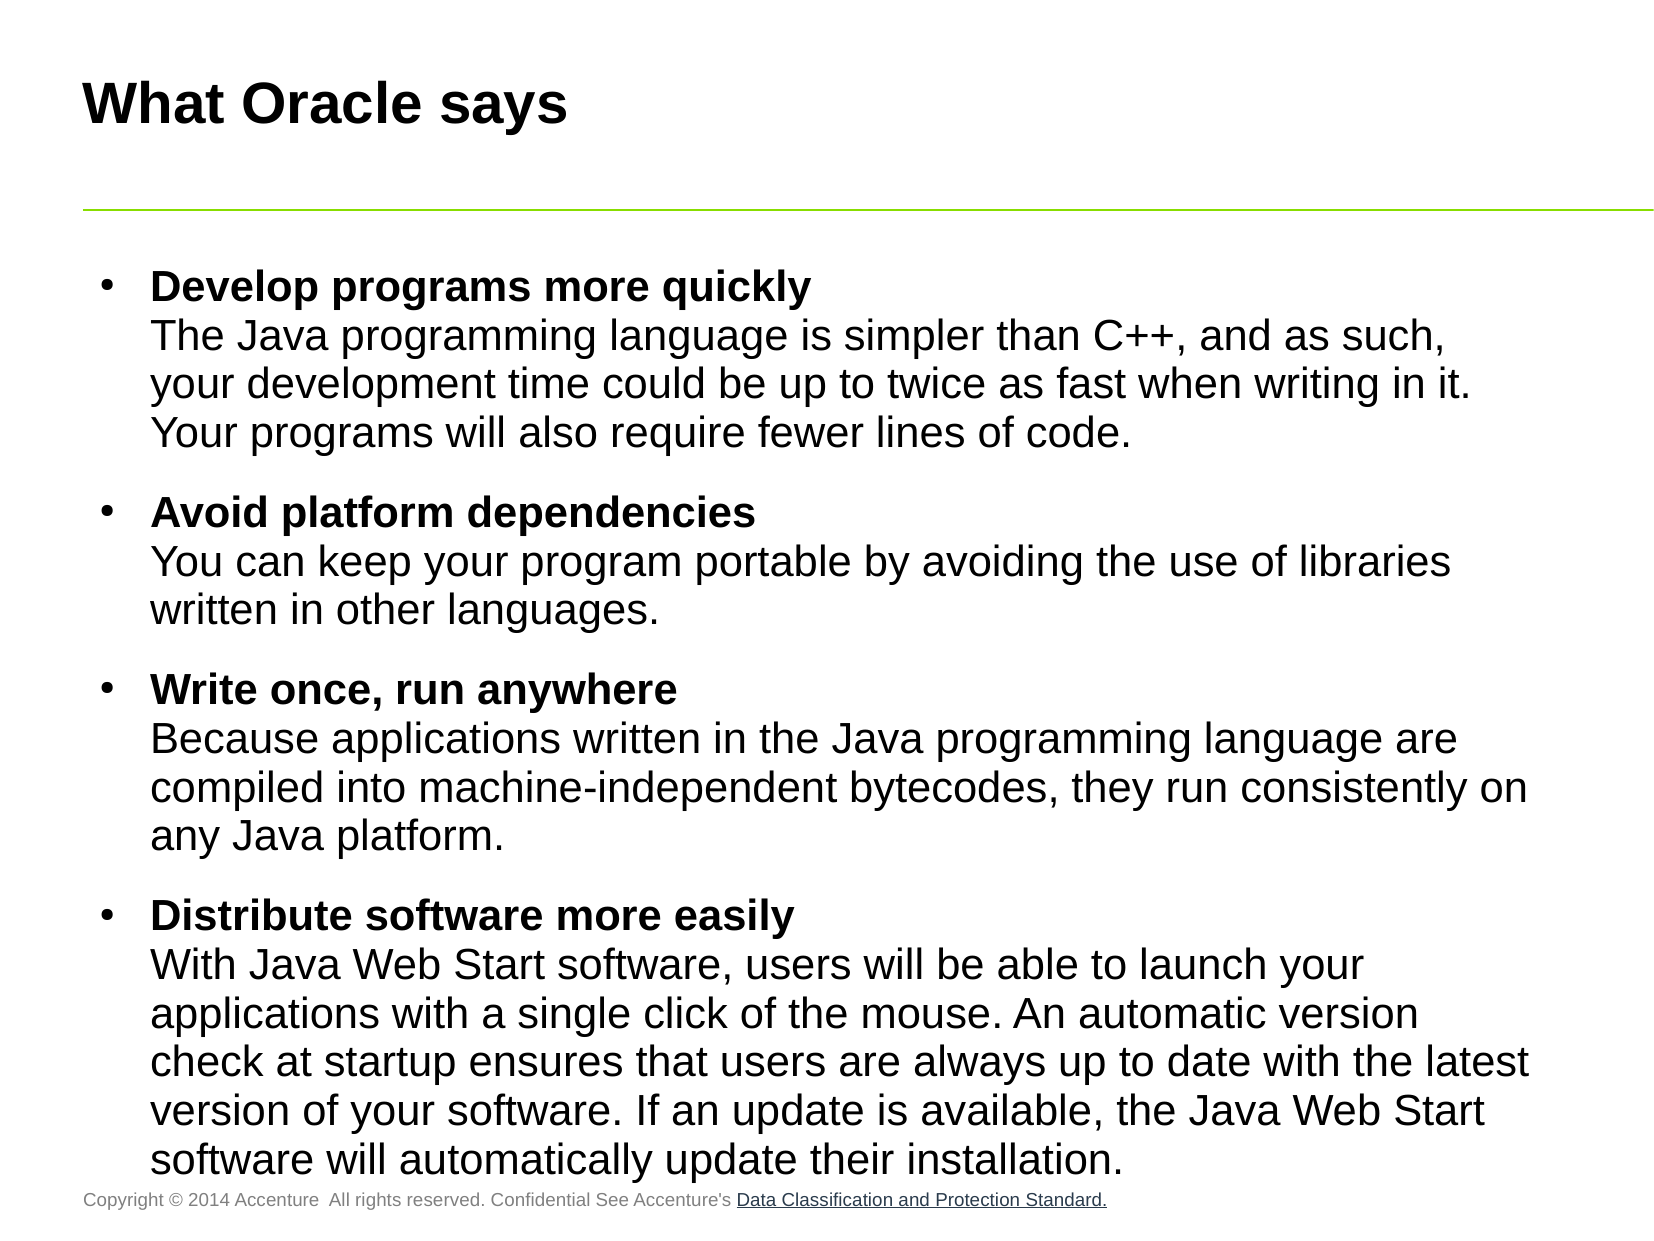

# What Oracle says
Develop programs more quickly
The Java programming language is simpler than C++, and as such, your development time could be up to twice as fast when writing in it. Your programs will also require fewer lines of code.
Avoid platform dependencies
You can keep your program portable by avoiding the use of libraries written in other languages.
Write once, run anywhere
Because applications written in the Java programming language are compiled into machine-independent bytecodes, they run consistently on any Java platform.
Distribute software more easily
With Java Web Start software, users will be able to launch your applications with a single click of the mouse. An automatic version check at startup ensures that users are always up to date with the latest version of your software. If an update is available, the Java Web Start software will automatically update their installation.